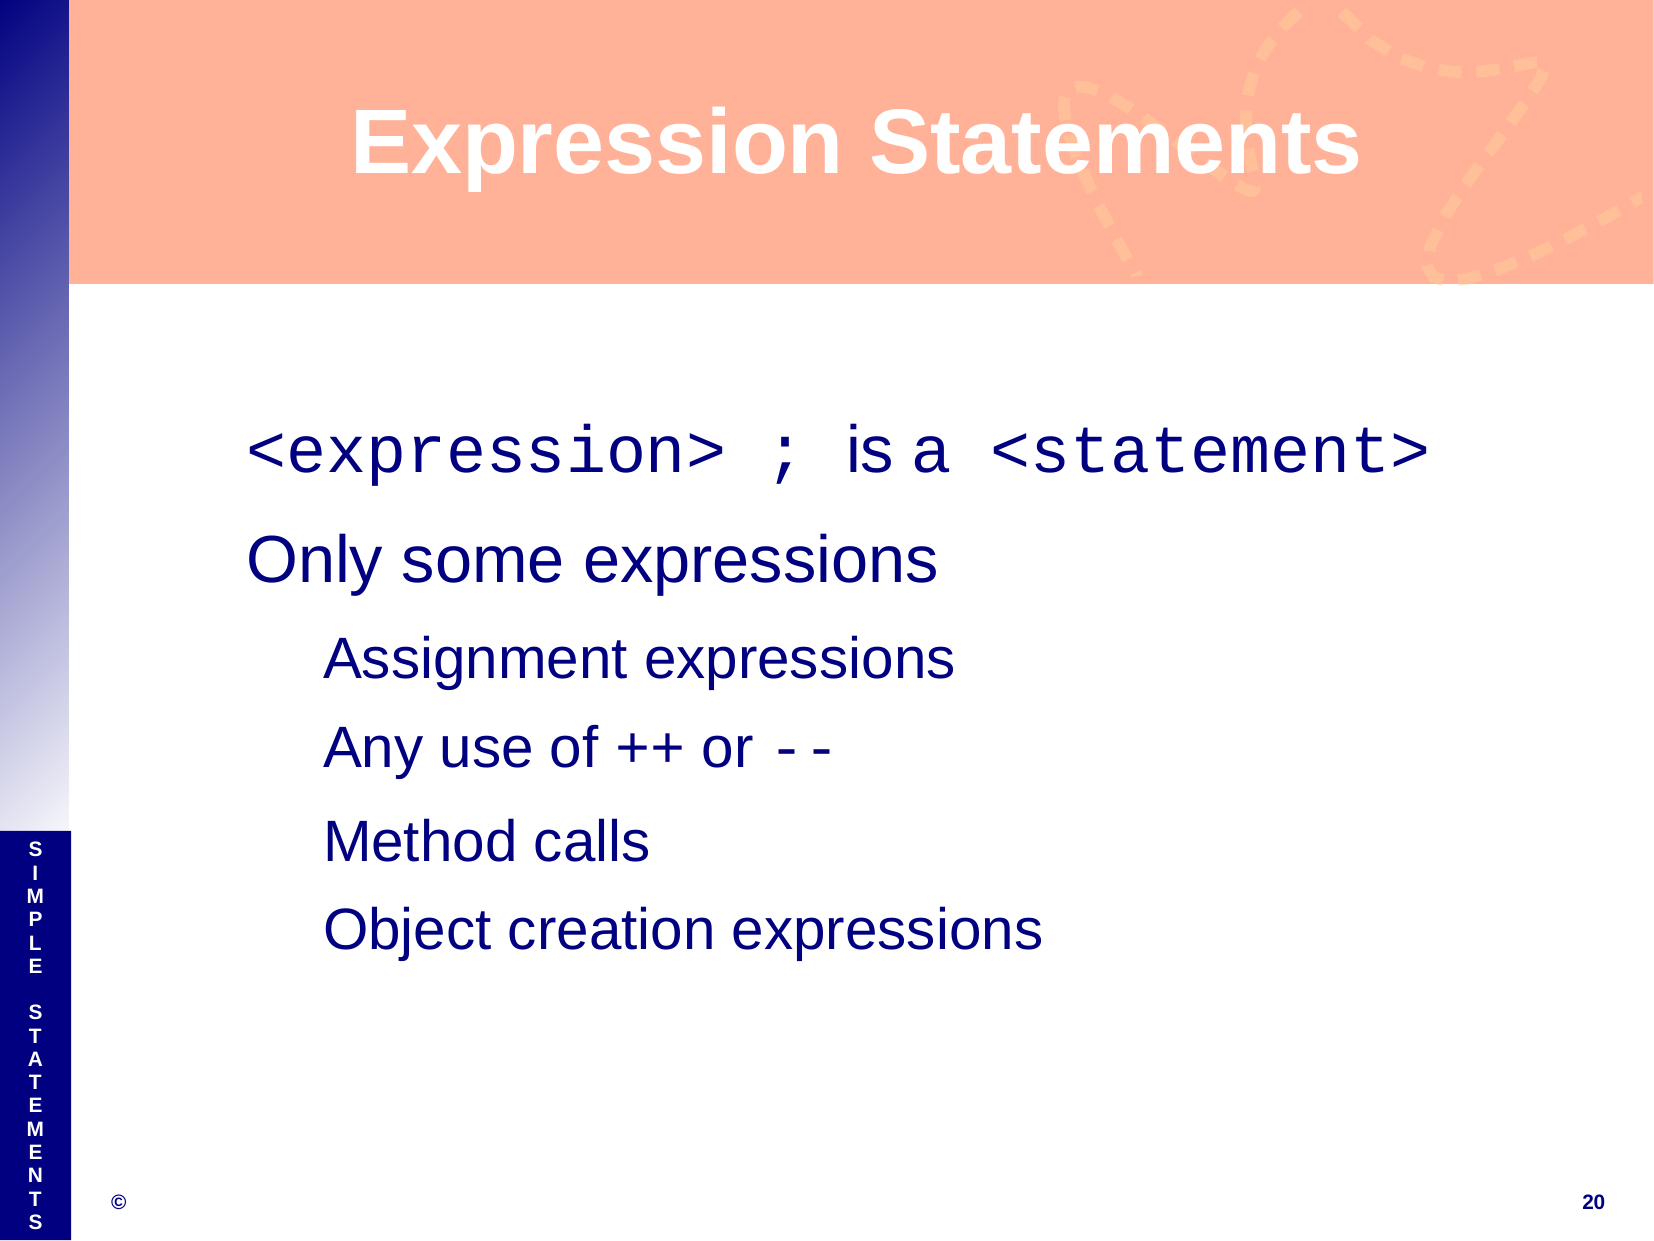

# Expression Statements
<expression> ; is a <statement>
Only some expressions
Assignment expressions
Any use of ++ or --
Method calls
Object creation expressions
S
I
M
P
L
E
S
T
A
T
E
M
E
N
T
S